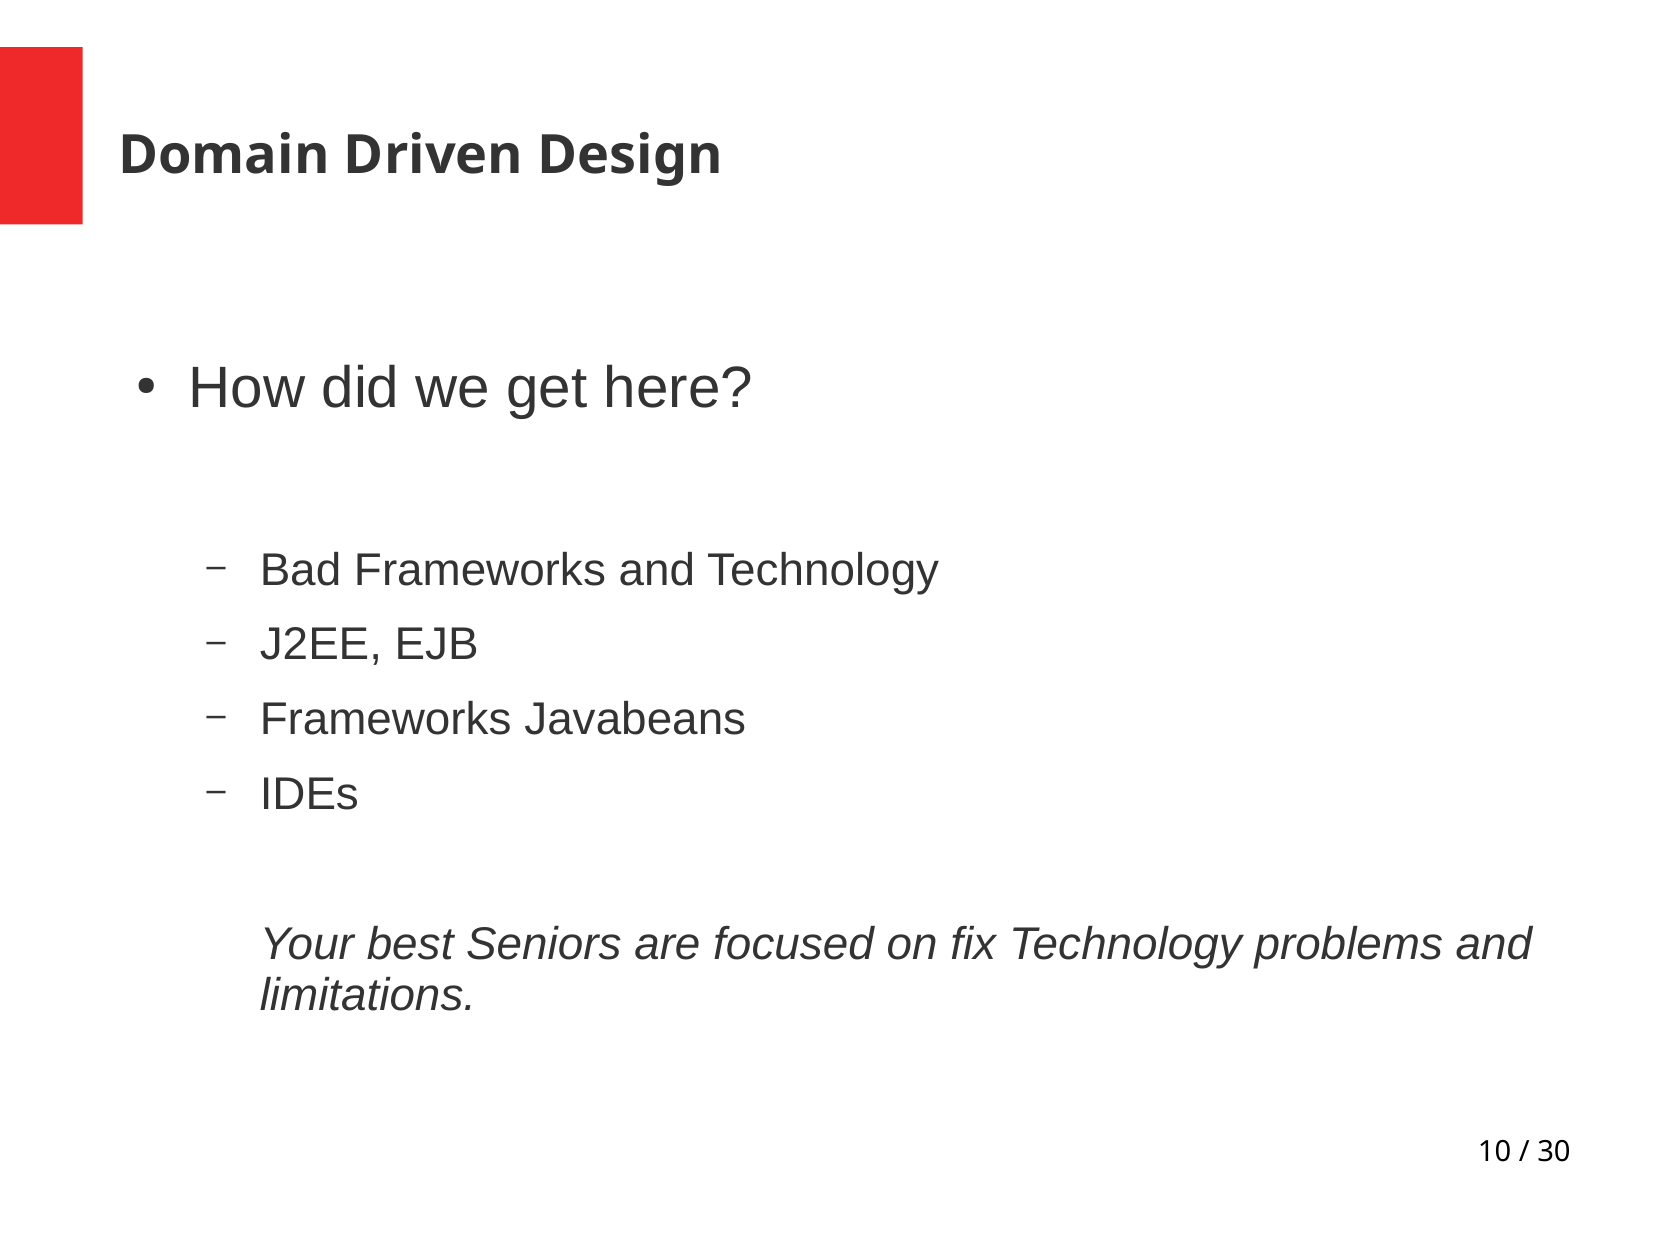

# Domain Driven Design
How did we get here?
Bad Frameworks and Technology
J2EE, EJB
Frameworks Javabeans
IDEs
Your best Seniors are focused on fix Technology problems and limitations.
10